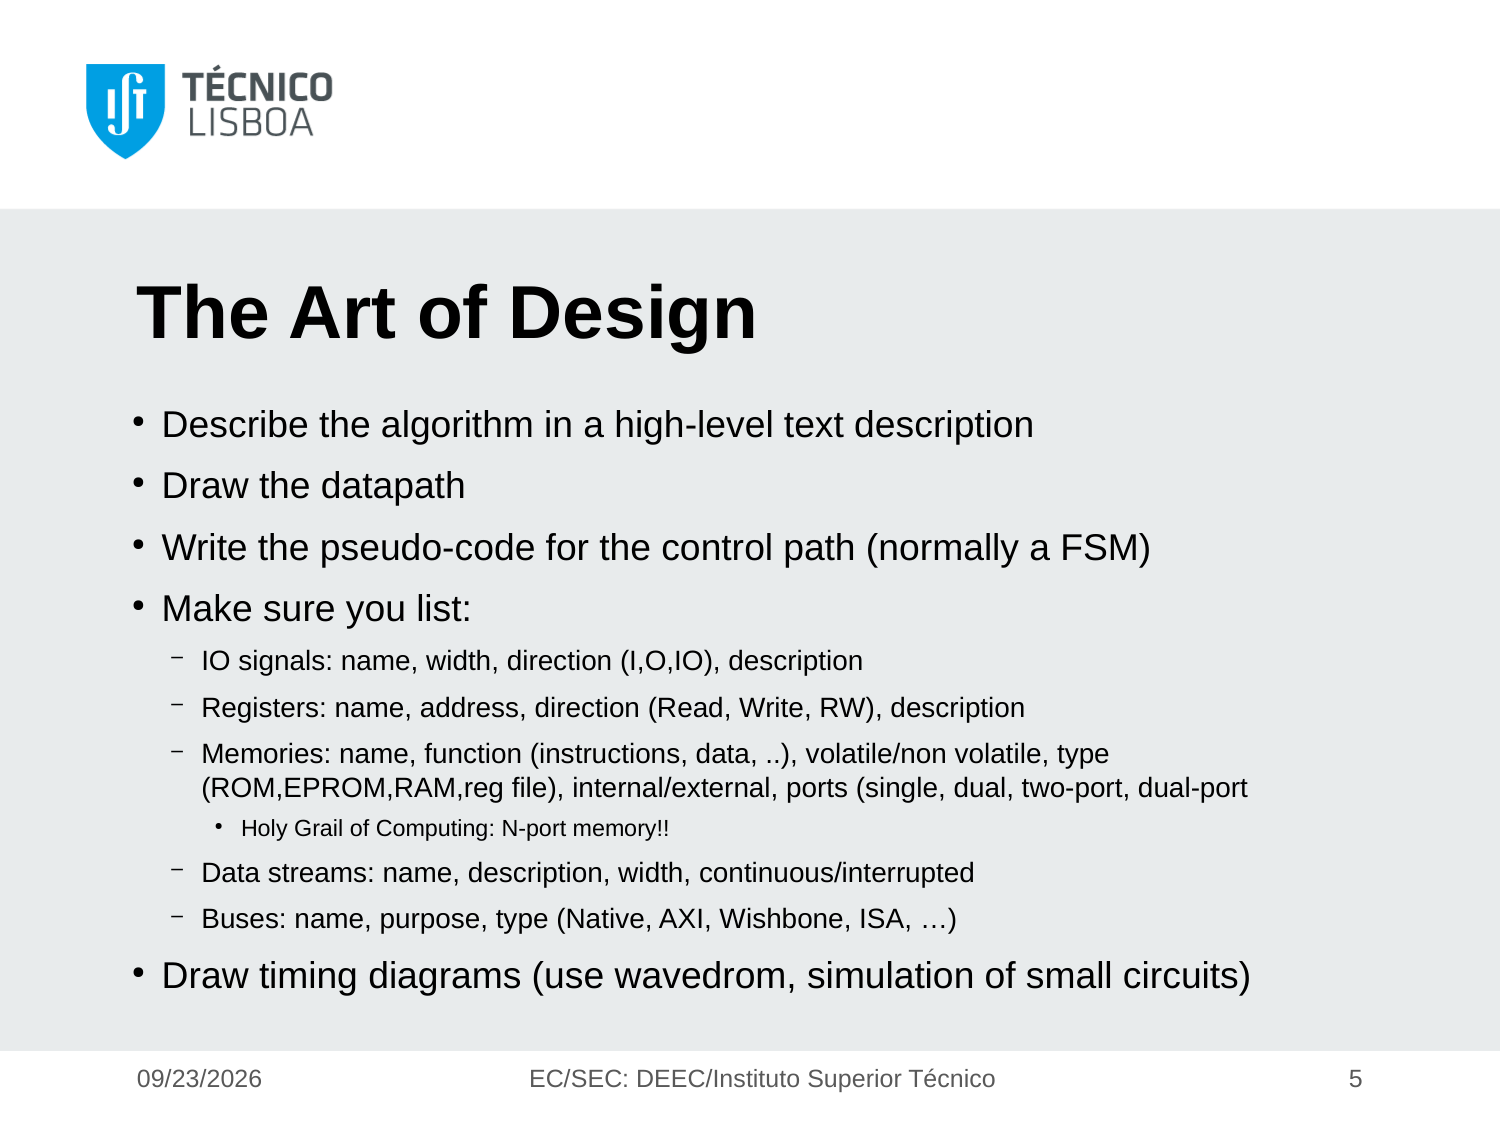

# The Art of Design
Describe the algorithm in a high-level text description
Draw the datapath
Write the pseudo-code for the control path (normally a FSM)
Make sure you list:
IO signals: name, width, direction (I,O,IO), description
Registers: name, address, direction (Read, Write, RW), description
Memories: name, function (instructions, data, ..), volatile/non volatile, type (ROM,EPROM,RAM,reg file), internal/external, ports (single, dual, two-port, dual-port
Holy Grail of Computing: N-port memory!!
Data streams: name, description, width, continuous/interrupted
Buses: name, purpose, type (Native, AXI, Wishbone, ISA, …)
Draw timing diagrams (use wavedrom, simulation of small circuits)
EC/SEC: DEEC/Instituto Superior Técnico